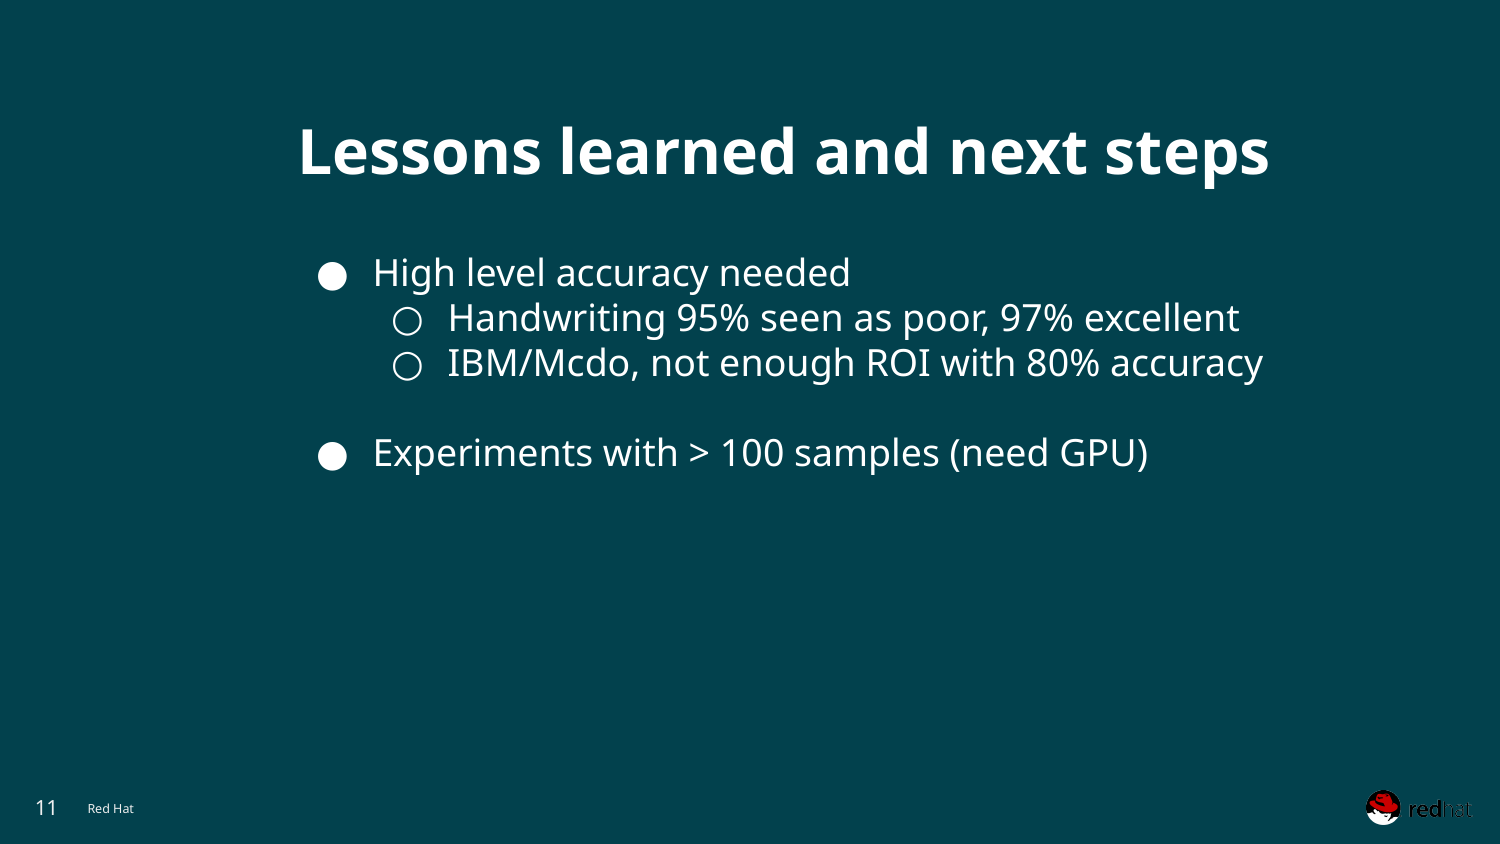

Lessons learned and next steps
High level accuracy needed
Handwriting 95% seen as poor, 97% excellent
IBM/Mcdo, not enough ROI with 80% accuracy
Experiments with > 100 samples (need GPU)